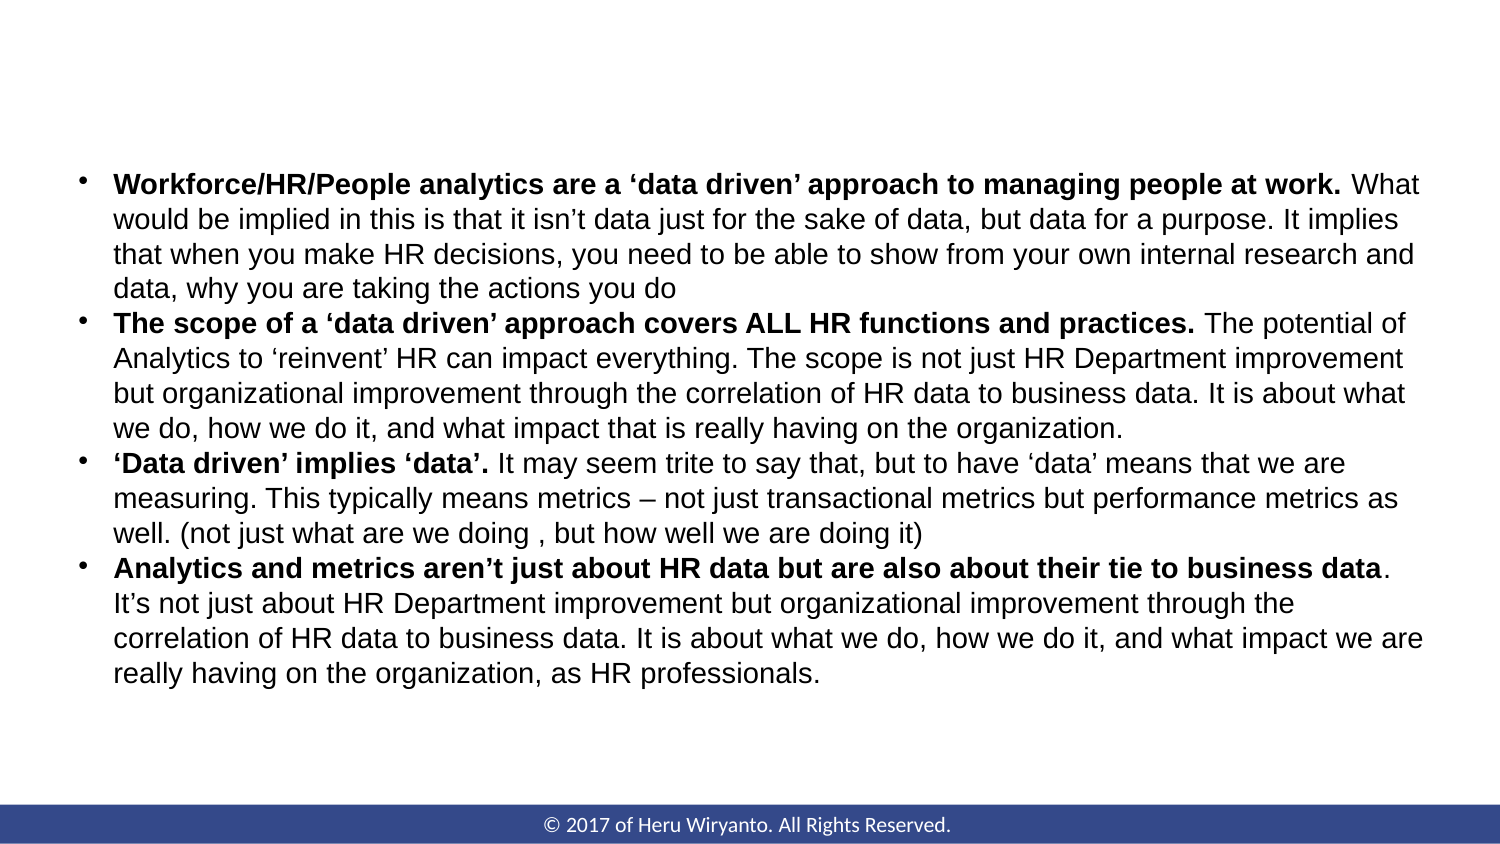

#
Workforce/HR/People analytics are a ‘data driven’ approach to managing people at work. What would be implied in this is that it isn’t data just for the sake of data, but data for a purpose. It implies that when you make HR decisions, you need to be able to show from your own internal research and data, why you are taking the actions you do
The scope of a ‘data driven’ approach covers ALL HR functions and practices. The potential of Analytics to ‘reinvent’ HR can impact everything. The scope is not just HR Department improvement but organizational improvement through the correlation of HR data to business data. It is about what we do, how we do it, and what impact that is really having on the organization.
‘Data driven’ implies ‘data’. It may seem trite to say that, but to have ‘data’ means that we are measuring. This typically means metrics – not just transactional metrics but performance metrics as well. (not just what are we doing , but how well we are doing it)
Analytics and metrics aren’t just about HR data but are also about their tie to business data. It’s not just about HR Department improvement but organizational improvement through the correlation of HR data to business data. It is about what we do, how we do it, and what impact we are really having on the organization, as HR professionals.